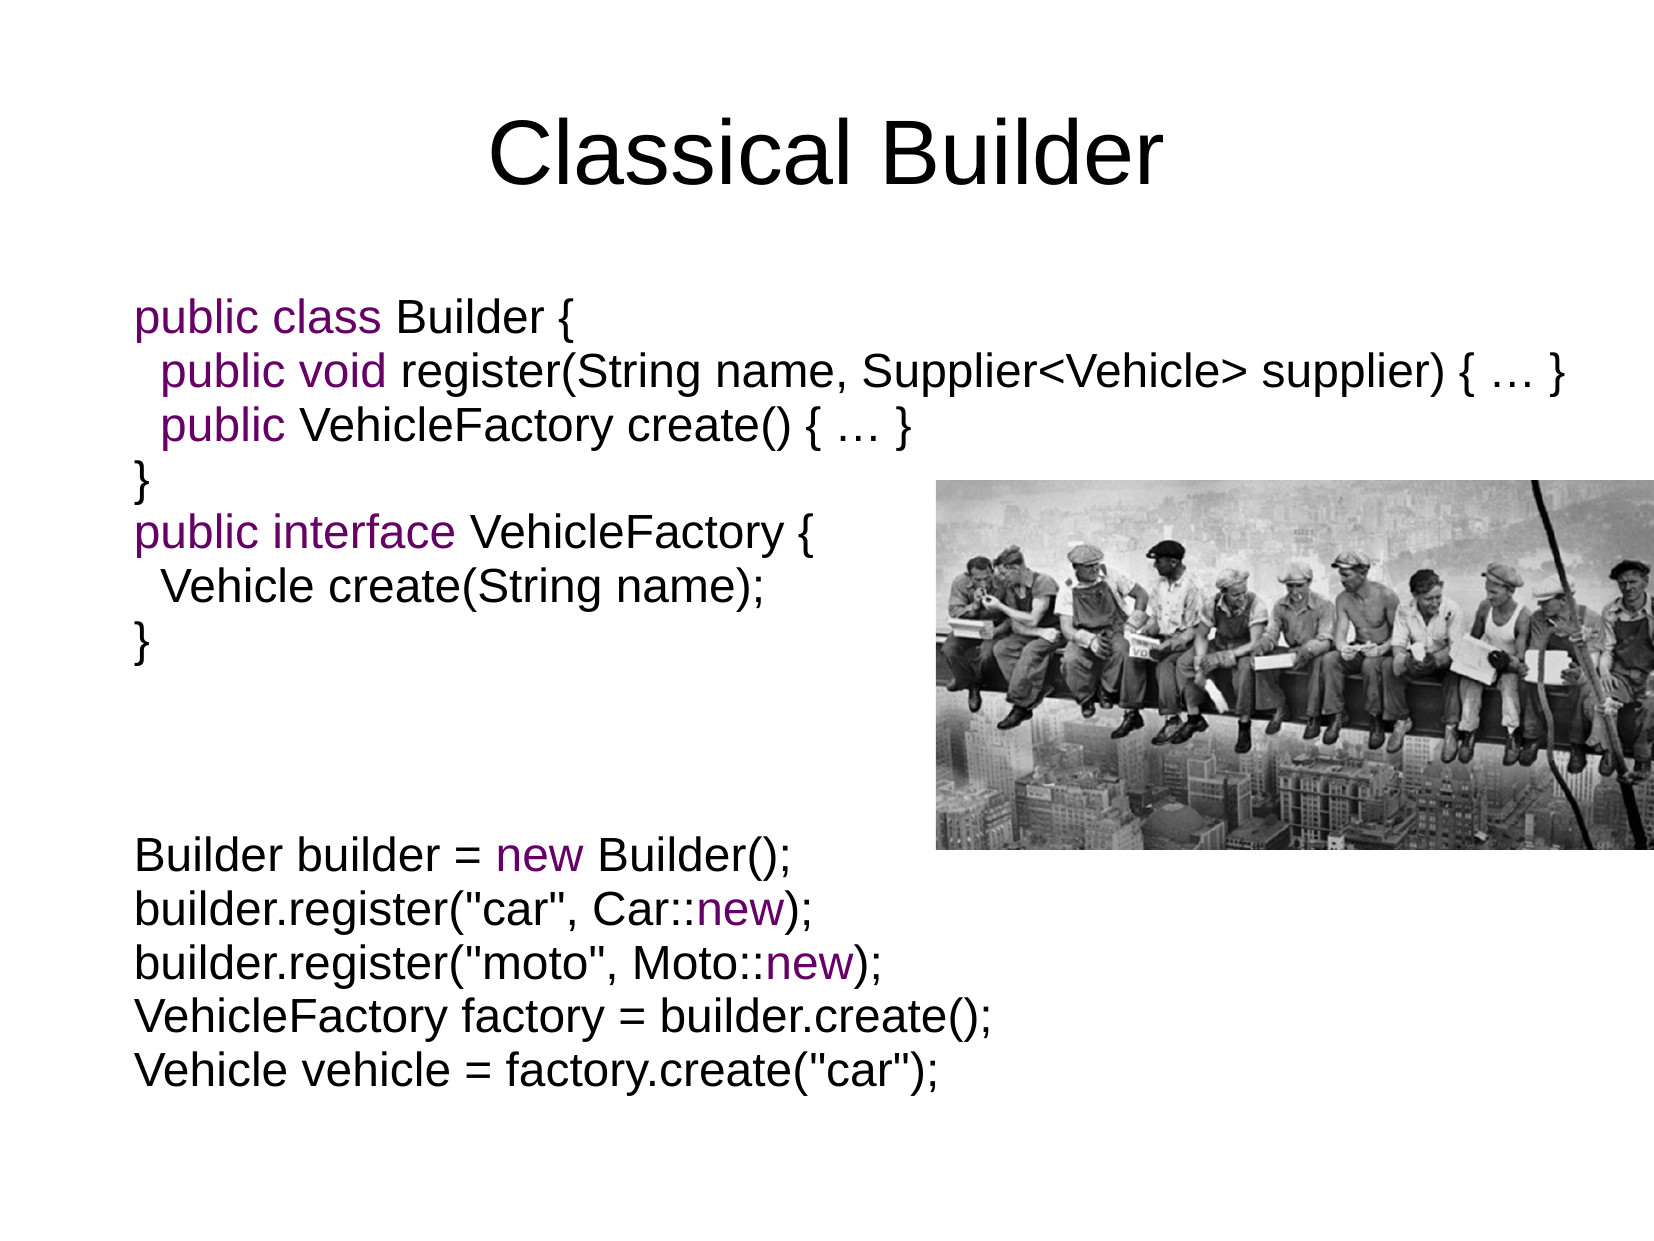

# Classical Builder
public class Builder {
 public void register(String name, Supplier<Vehicle> supplier) { … }
 public VehicleFactory create() { … }
}
public interface VehicleFactory {
 Vehicle create(String name);
}
Builder builder = new Builder();
builder.register("car", Car::new);
builder.register("moto", Moto::new);
VehicleFactory factory = builder.create();
Vehicle vehicle = factory.create("car");